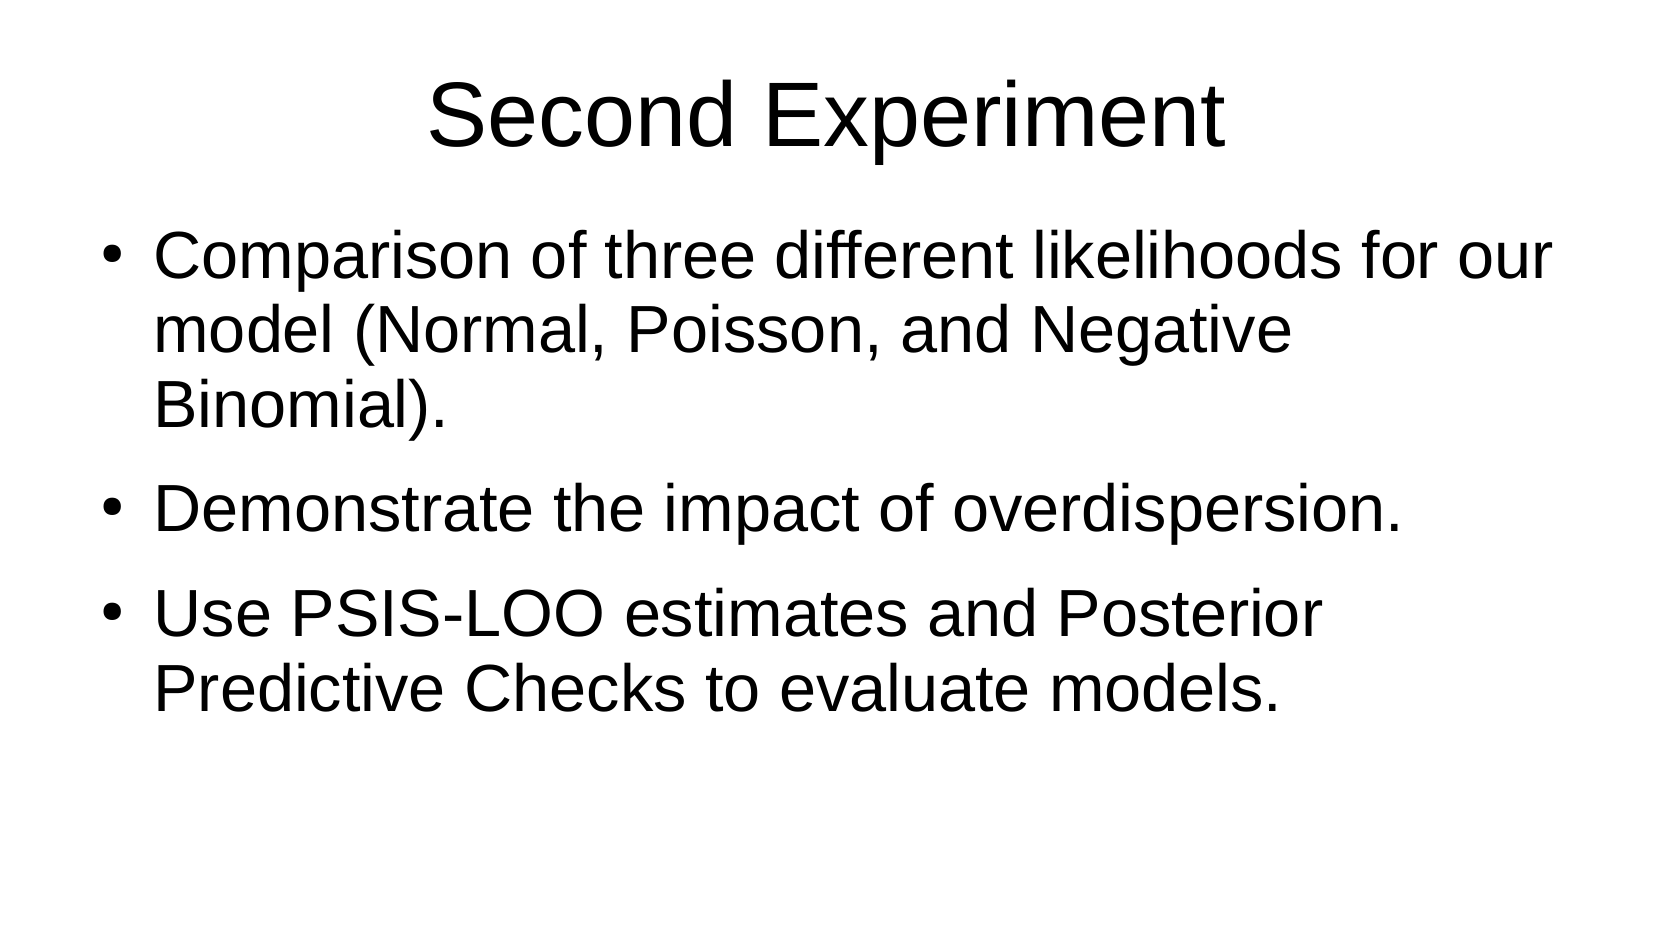

# Second Experiment
Comparison of three different likelihoods for our model (Normal, Poisson, and Negative Binomial).
Demonstrate the impact of overdispersion.
Use PSIS-LOO estimates and Posterior Predictive Checks to evaluate models.